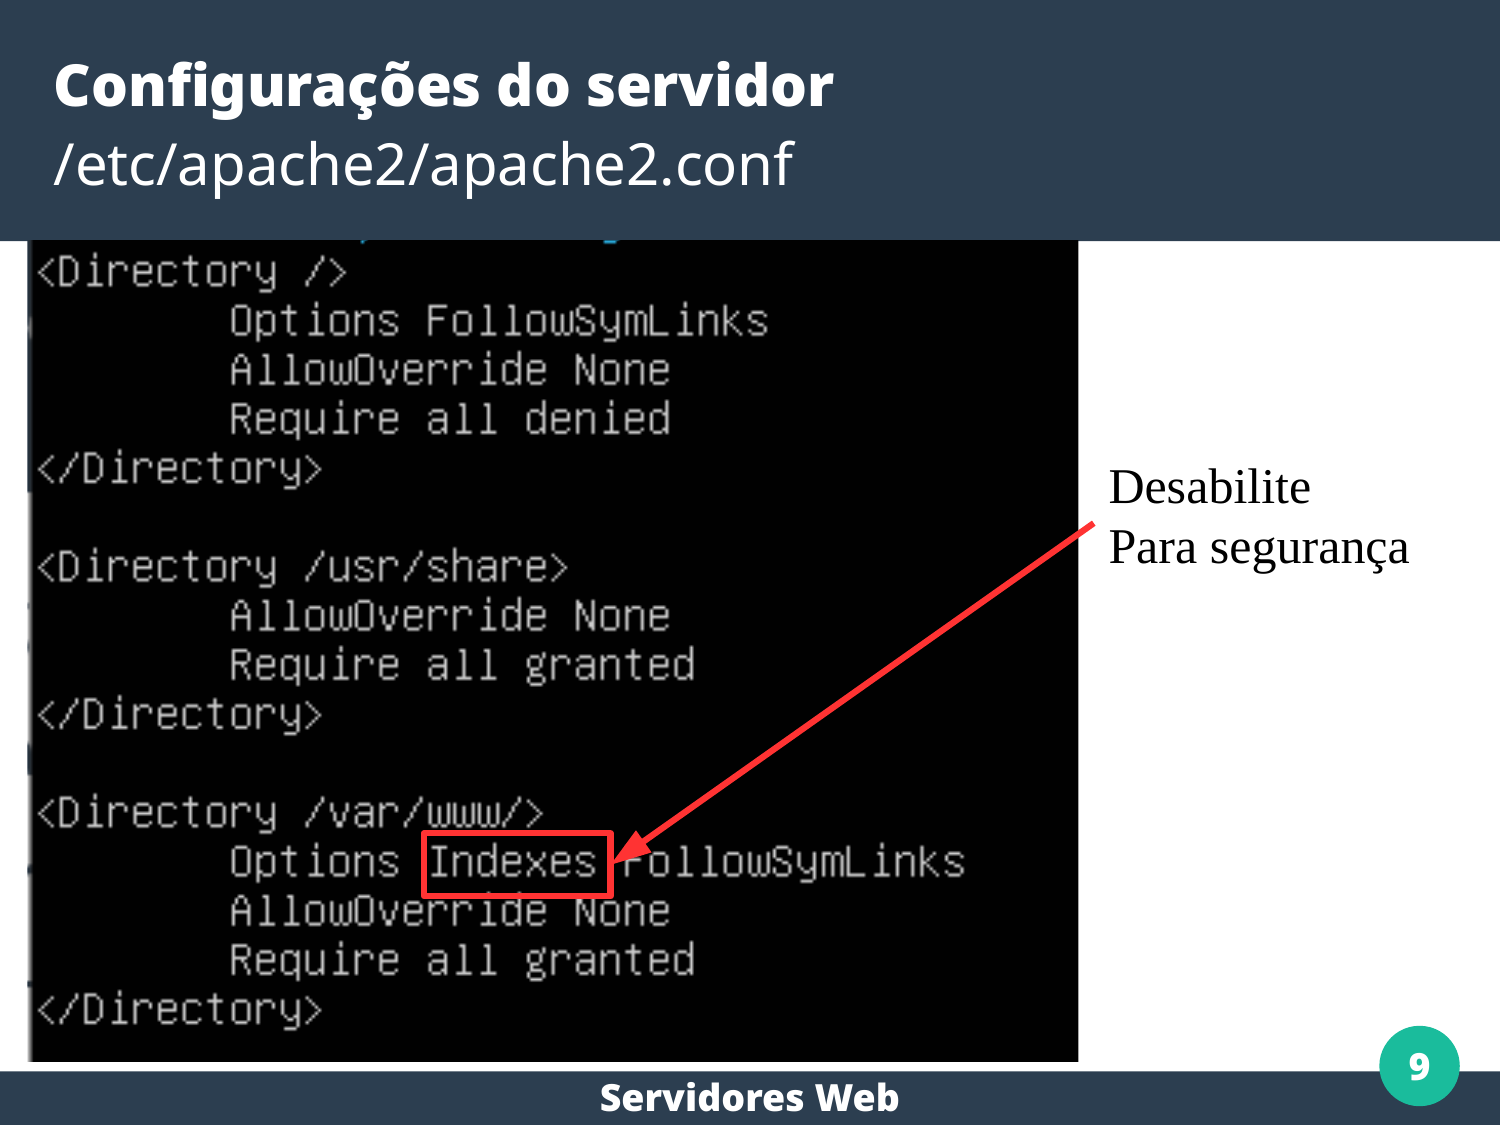

# Configurações do servidor /etc/apache2/apache2.conf
Desabilite
Para segurança
9
Servidores Web